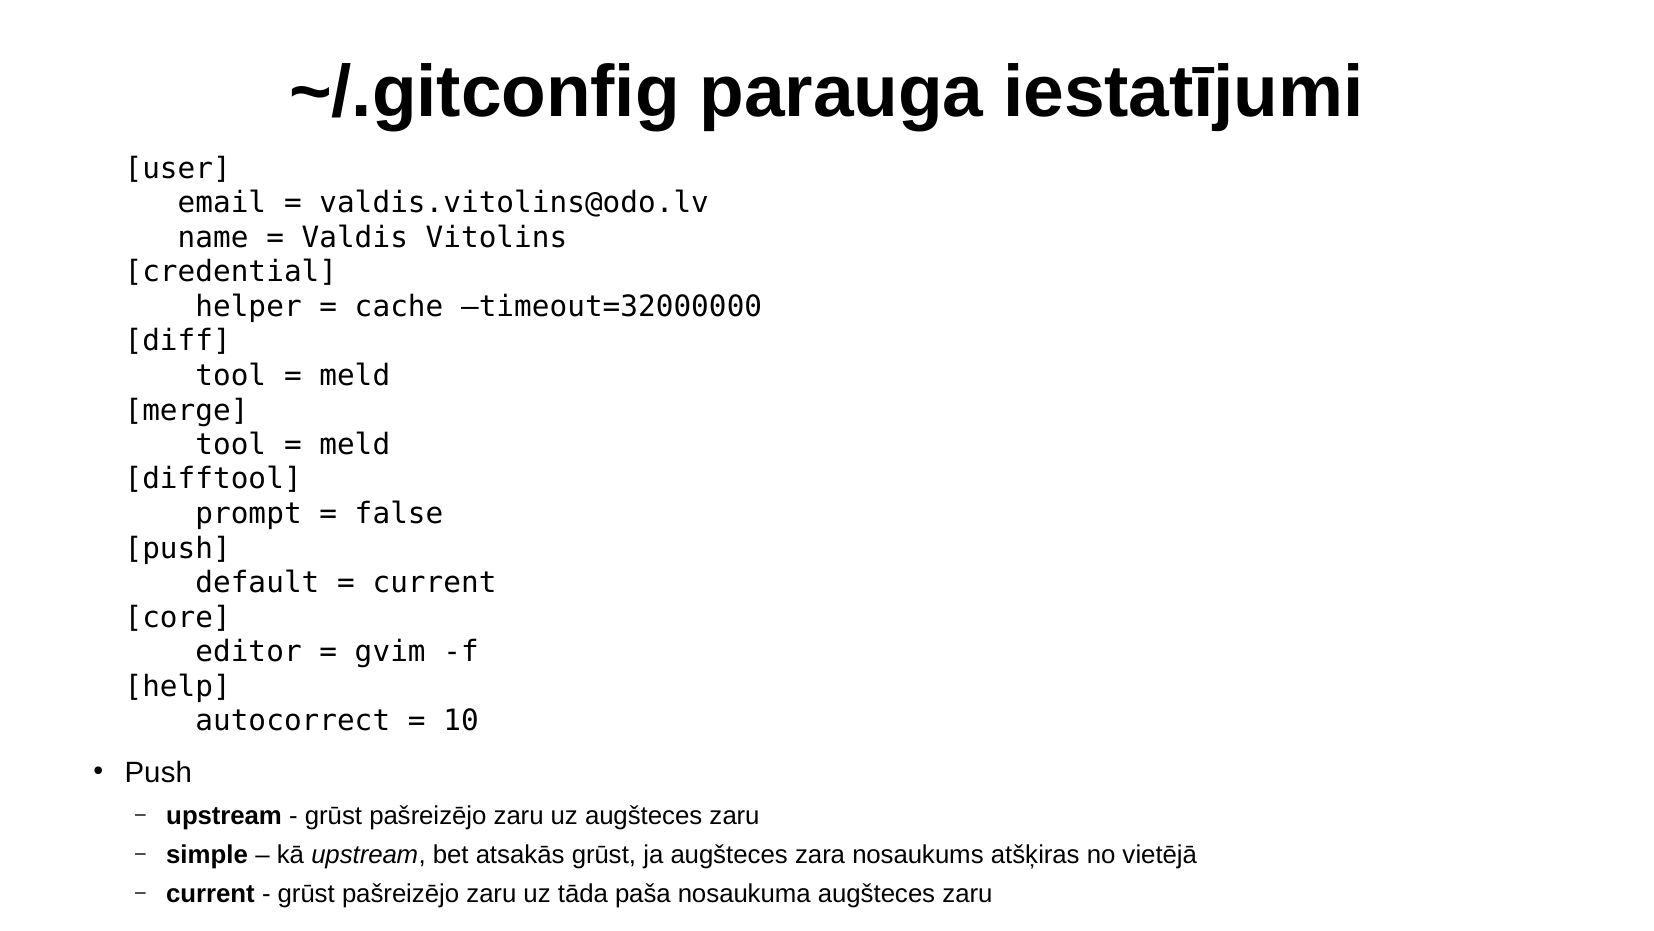

# ~/.gitconfig parauga iestatījumi
[user]
 email = valdis.vitolins@odo.lv
 name = Valdis Vitolins
[credential]
 helper = cache –timeout=32000000
[diff]
 tool = meld
[merge]
 tool = meld
[difftool]
 prompt = false
[push]
 default = current
[core]
 editor = gvim -f
[help]
 autocorrect = 10
Push
upstream - grūst pašreizējo zaru uz augšteces zaru
simple – kā upstream, bet atsakās grūst, ja augšteces zara nosaukums atšķiras no vietējā
current - grūst pašreizējo zaru uz tāda paša nosaukuma augšteces zaru